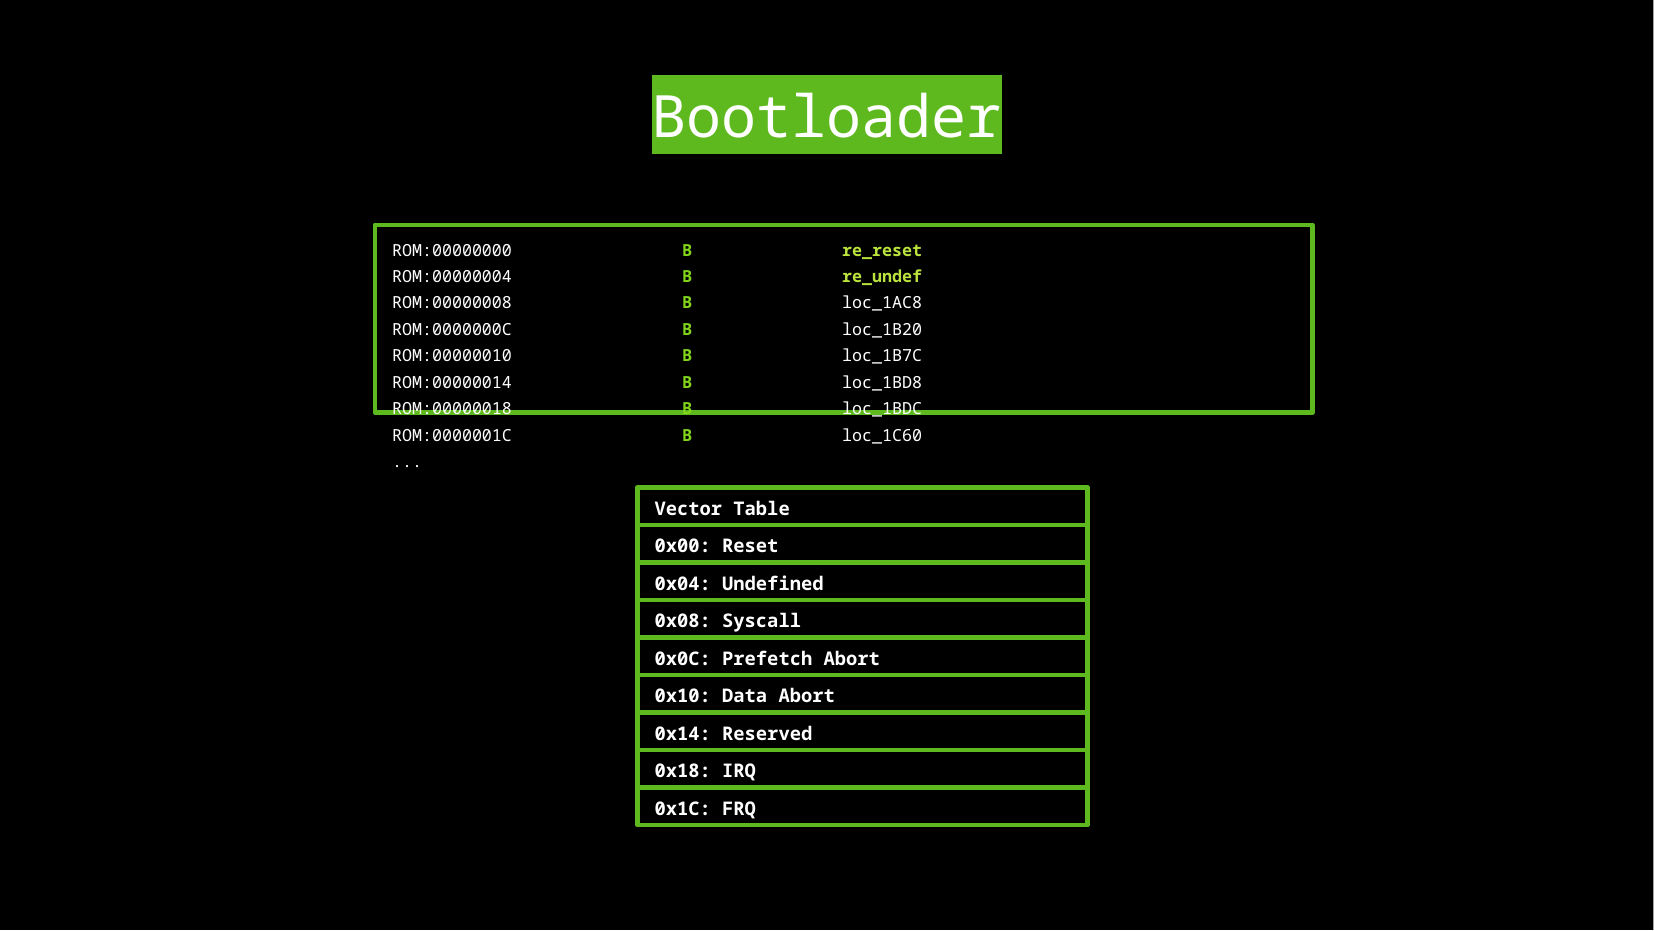

# Bootloader
ROM:00000000 B re_reset
ROM:00000004 B re_undef
ROM:00000008 B loc_1AC8
ROM:0000000C B loc_1B20
ROM:00000010 B loc_1B7C
ROM:00000014 B loc_1BD8
ROM:00000018 B loc_1BDC
ROM:0000001C B loc_1C60
...
Vector Table
0x00: Reset
0x04: Undefined
0x08: Syscall
0x0C: Prefetch Abort
0x10: Data Abort
0x14: Reserved
0x18: IRQ
0x1C: FRQ